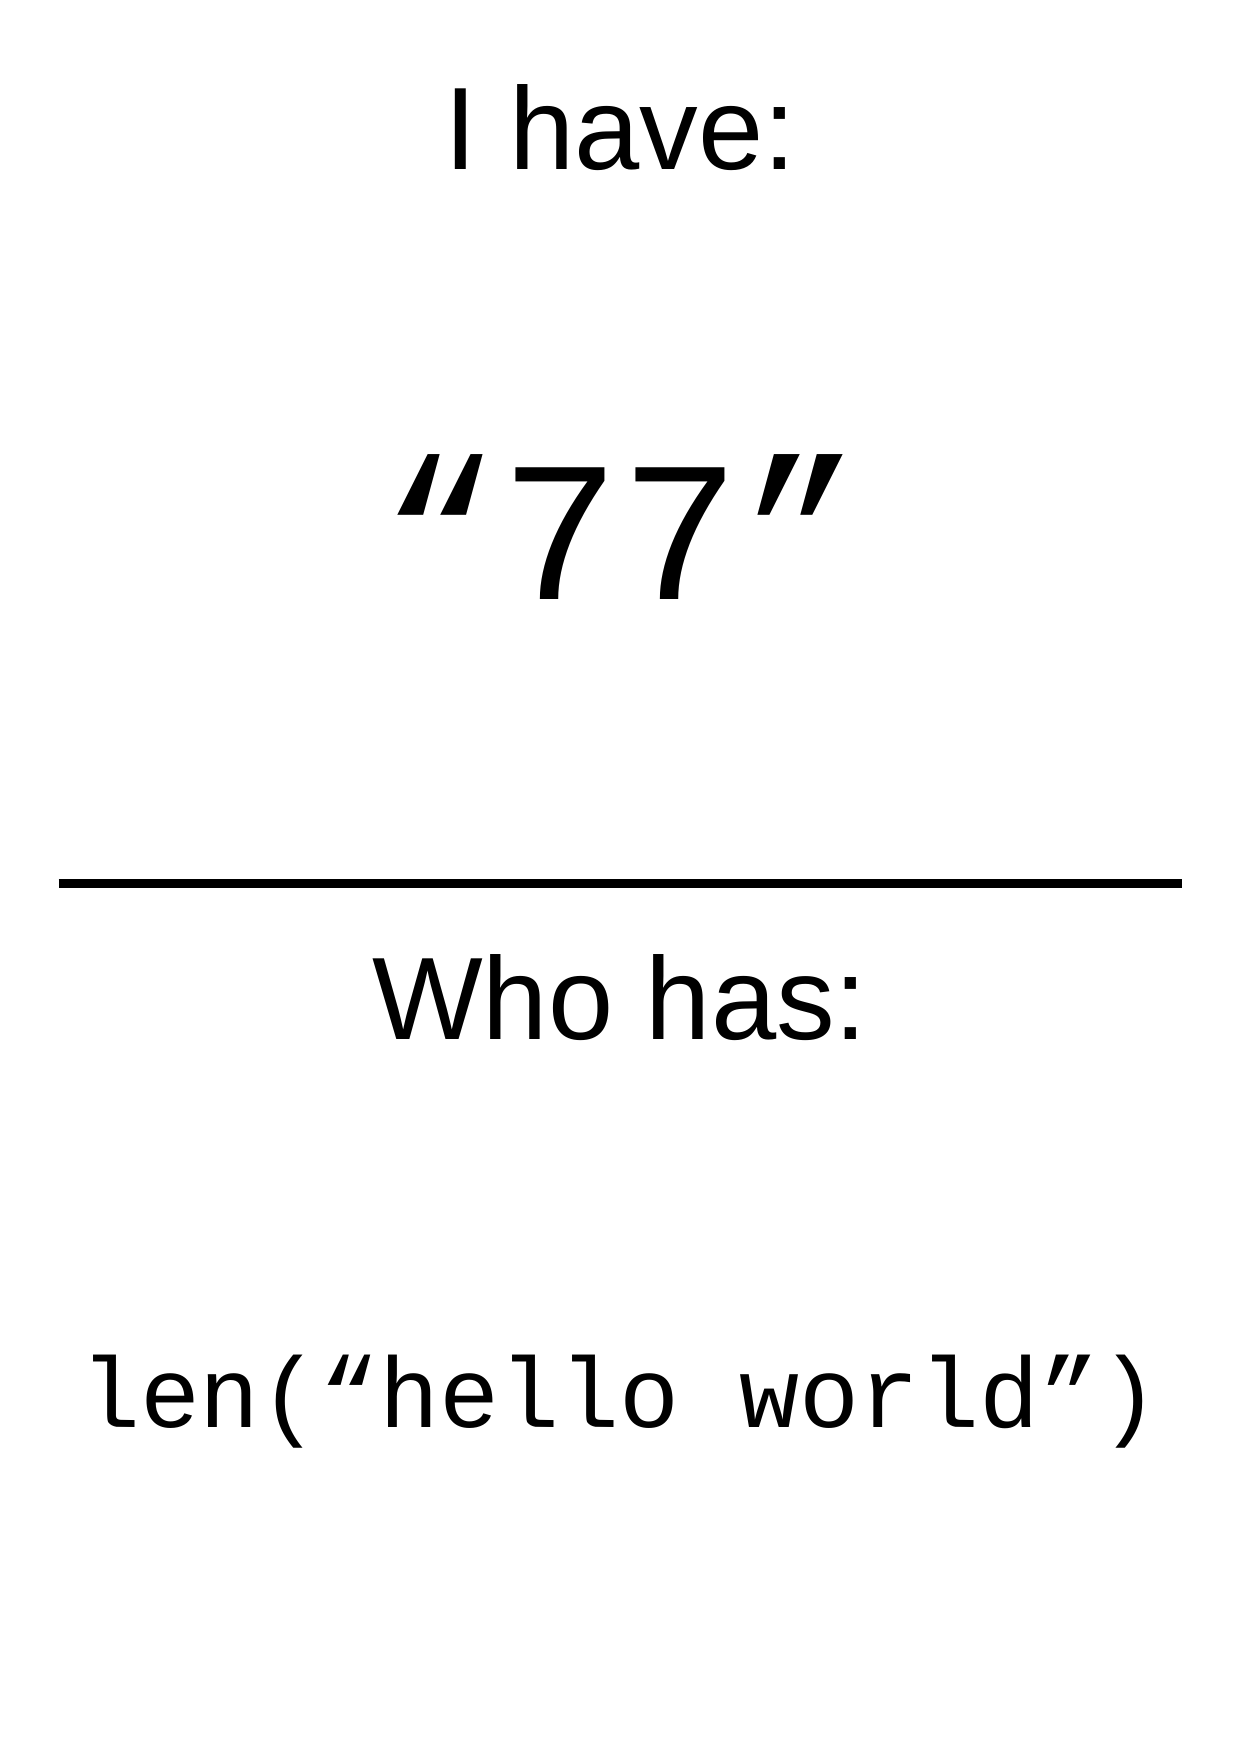

# I have:
“77”
Who has:
len(“hello world”)